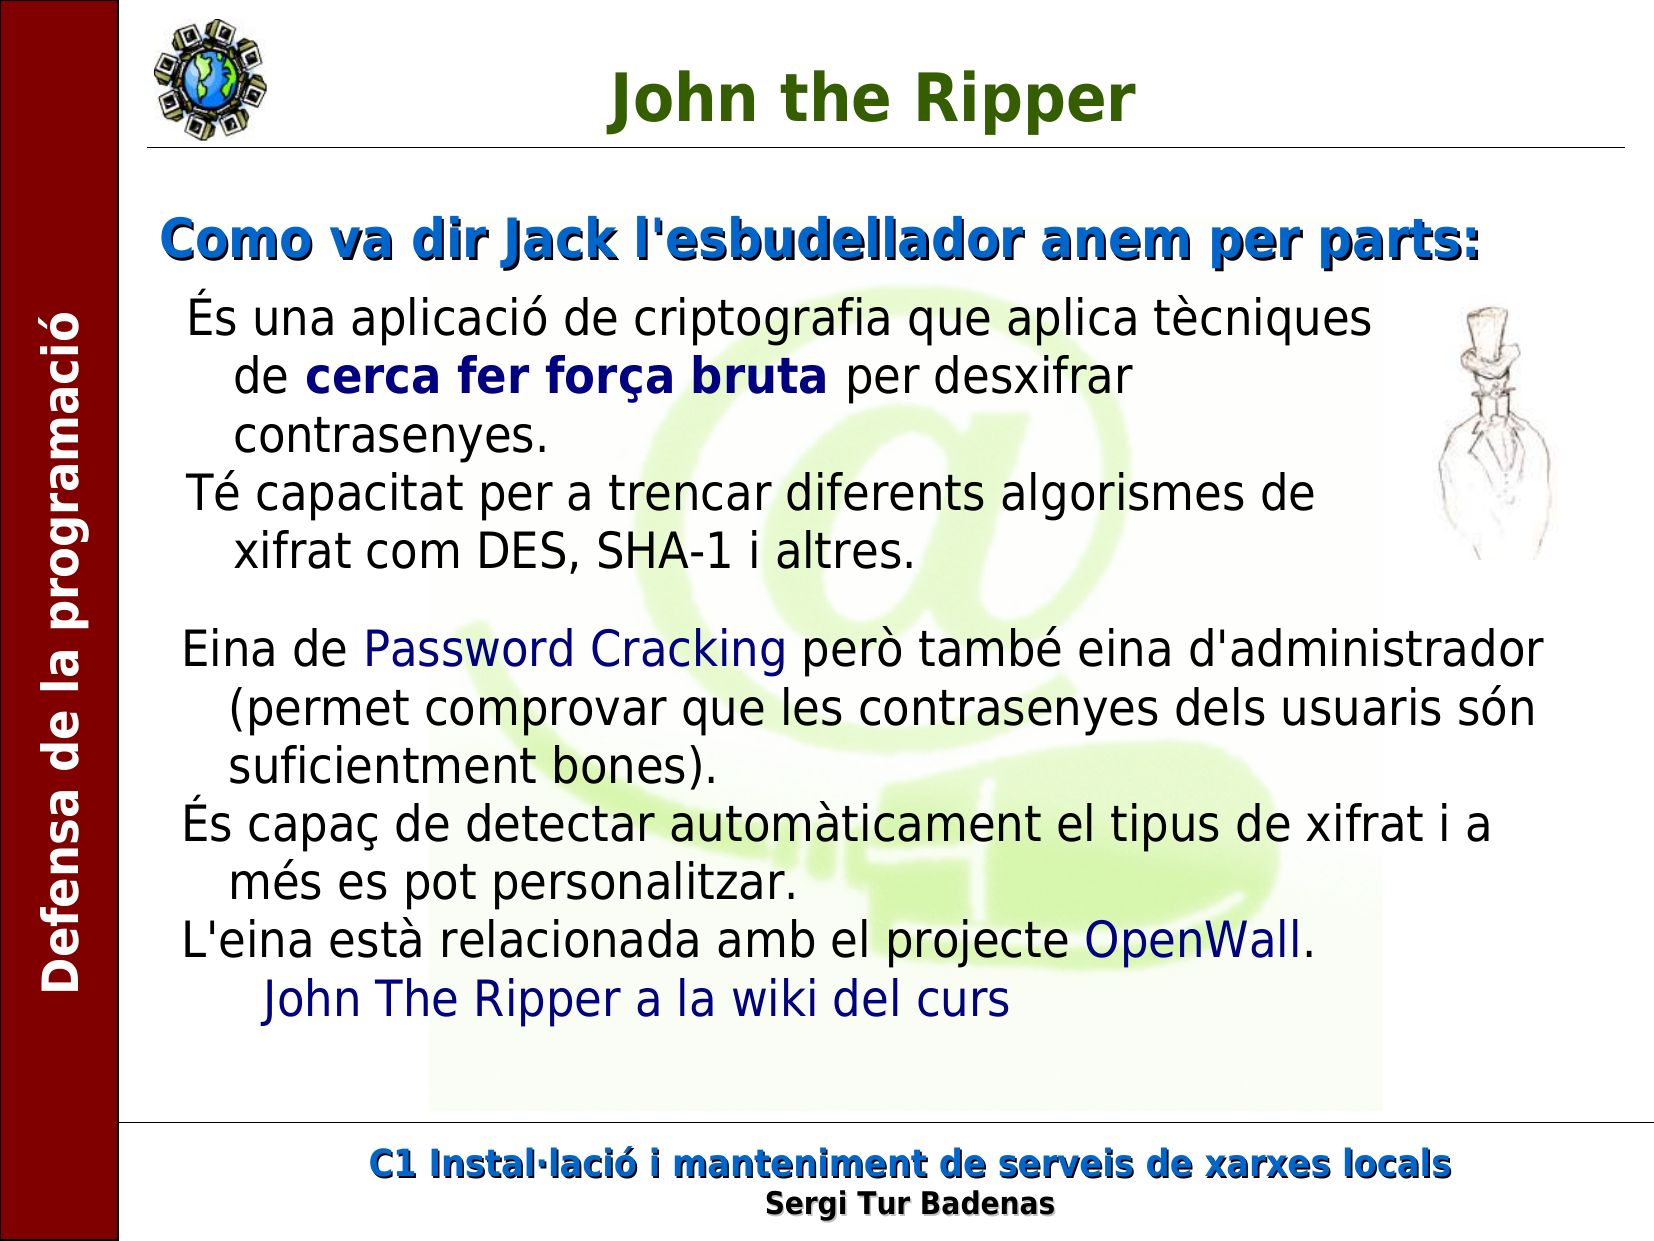

# John the Ripper
Como va dir Jack l'esbudellador anem per parts:
És una aplicació de criptografia que aplica tècniques de cerca fer força bruta per desxifrar contrasenyes.
Té capacitat per a trencar diferents algorismes de xifrat com DES, SHA-1 i altres.
Eina de Password Cracking però també eina d'administrador (permet comprovar que les contrasenyes dels usuaris són suficientment bones).
És capaç de detectar automàticament el tipus de xifrat i a més es pot personalitzar.
L'eina està relacionada amb el projecte OpenWall.
John The Ripper a la wiki del curs